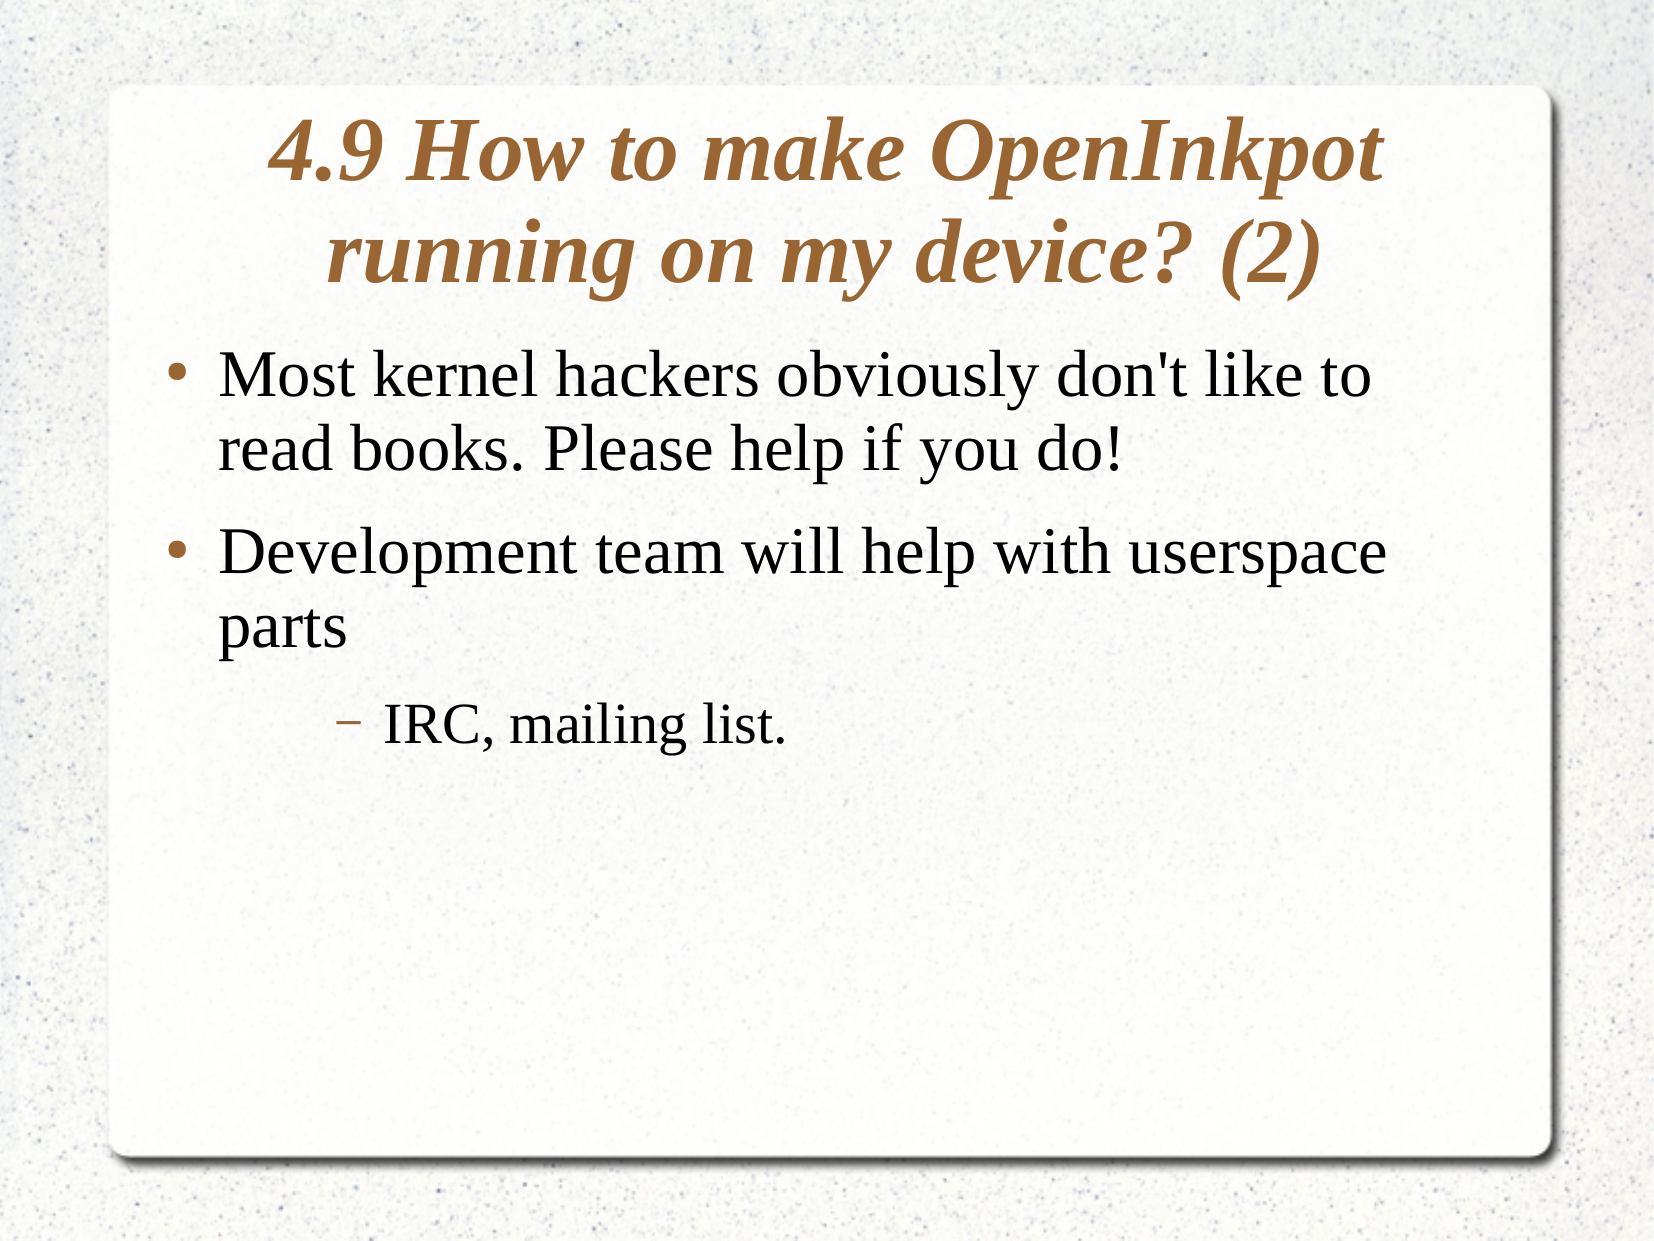

# 4.9 How to make OpenInkpot running on my device? (2)
Most kernel hackers obviously don't like to read books. Please help if you do!
Development team will help with userspace parts
IRC, mailing list.